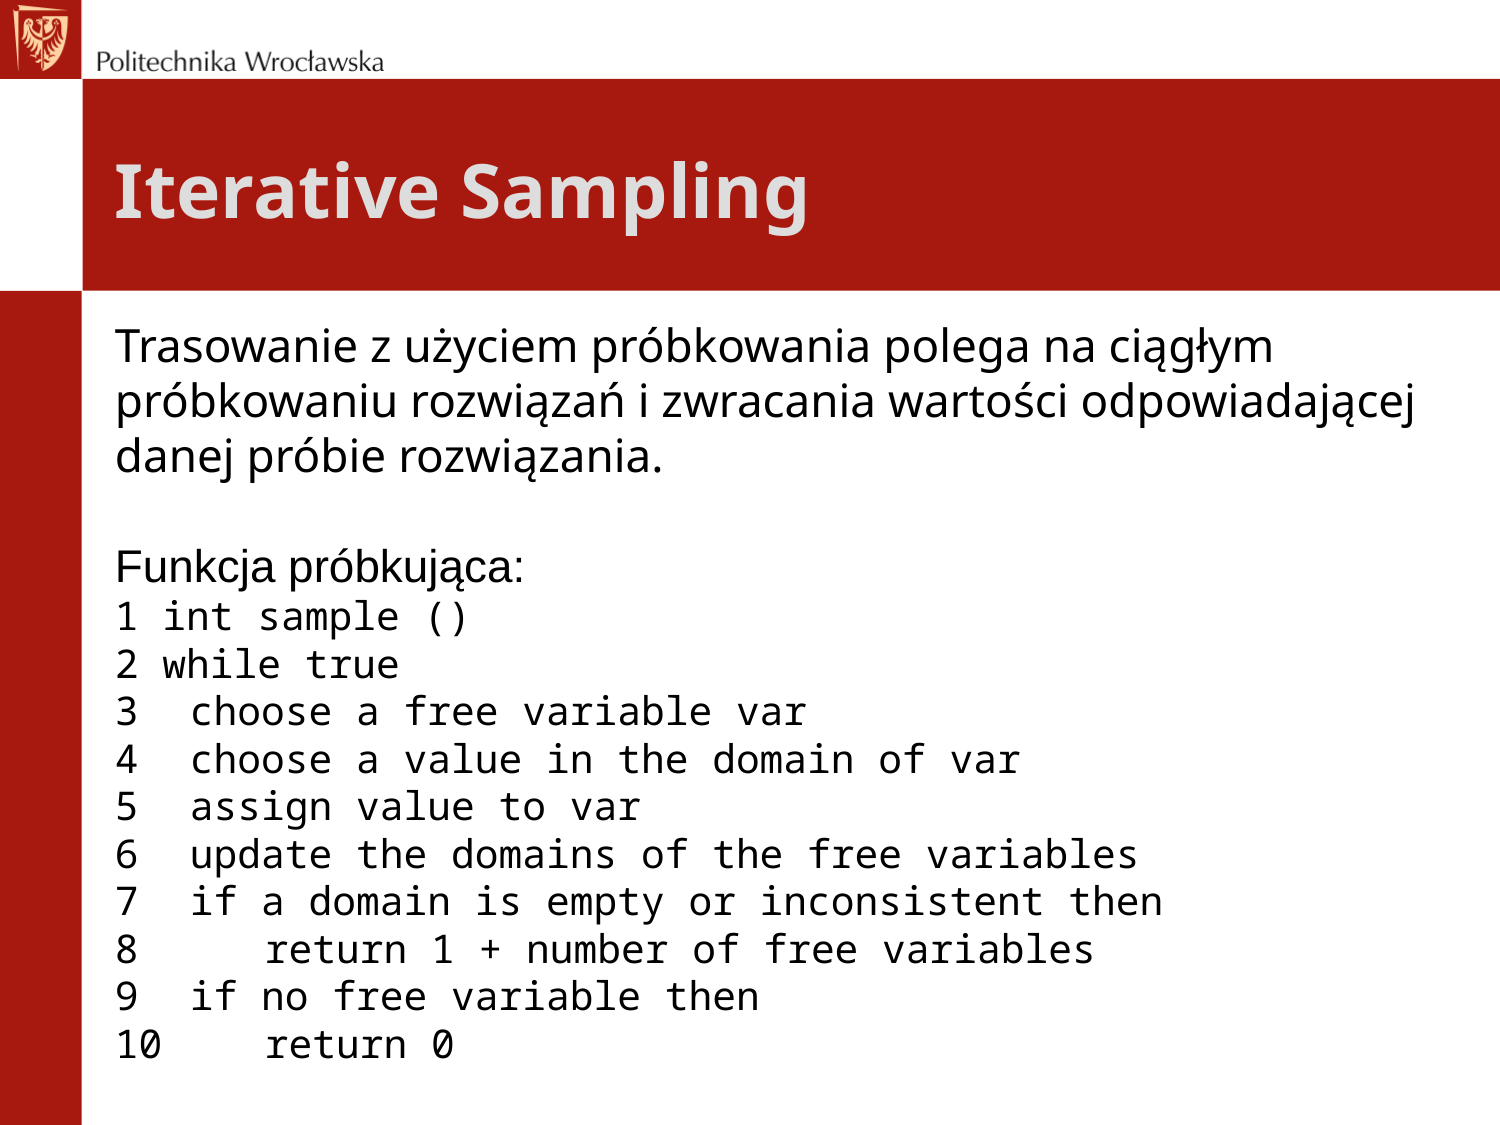

Iterative Sampling
Trasowanie z użyciem próbkowania polega na ciągłym próbkowaniu rozwiązań i zwracania wartości odpowiadającej danej próbie rozwiązania.
Funkcja próbkująca:
1 int sample ()
2 while true
3 	choose a free variable var
4 	choose a value in the domain of var
5 	assign value to var
6 	update the domains of the free variables
7 	if a domain is empty or inconsistent then
8 		return 1 + number of free variables
9 	if no free variable then
10 		return 0